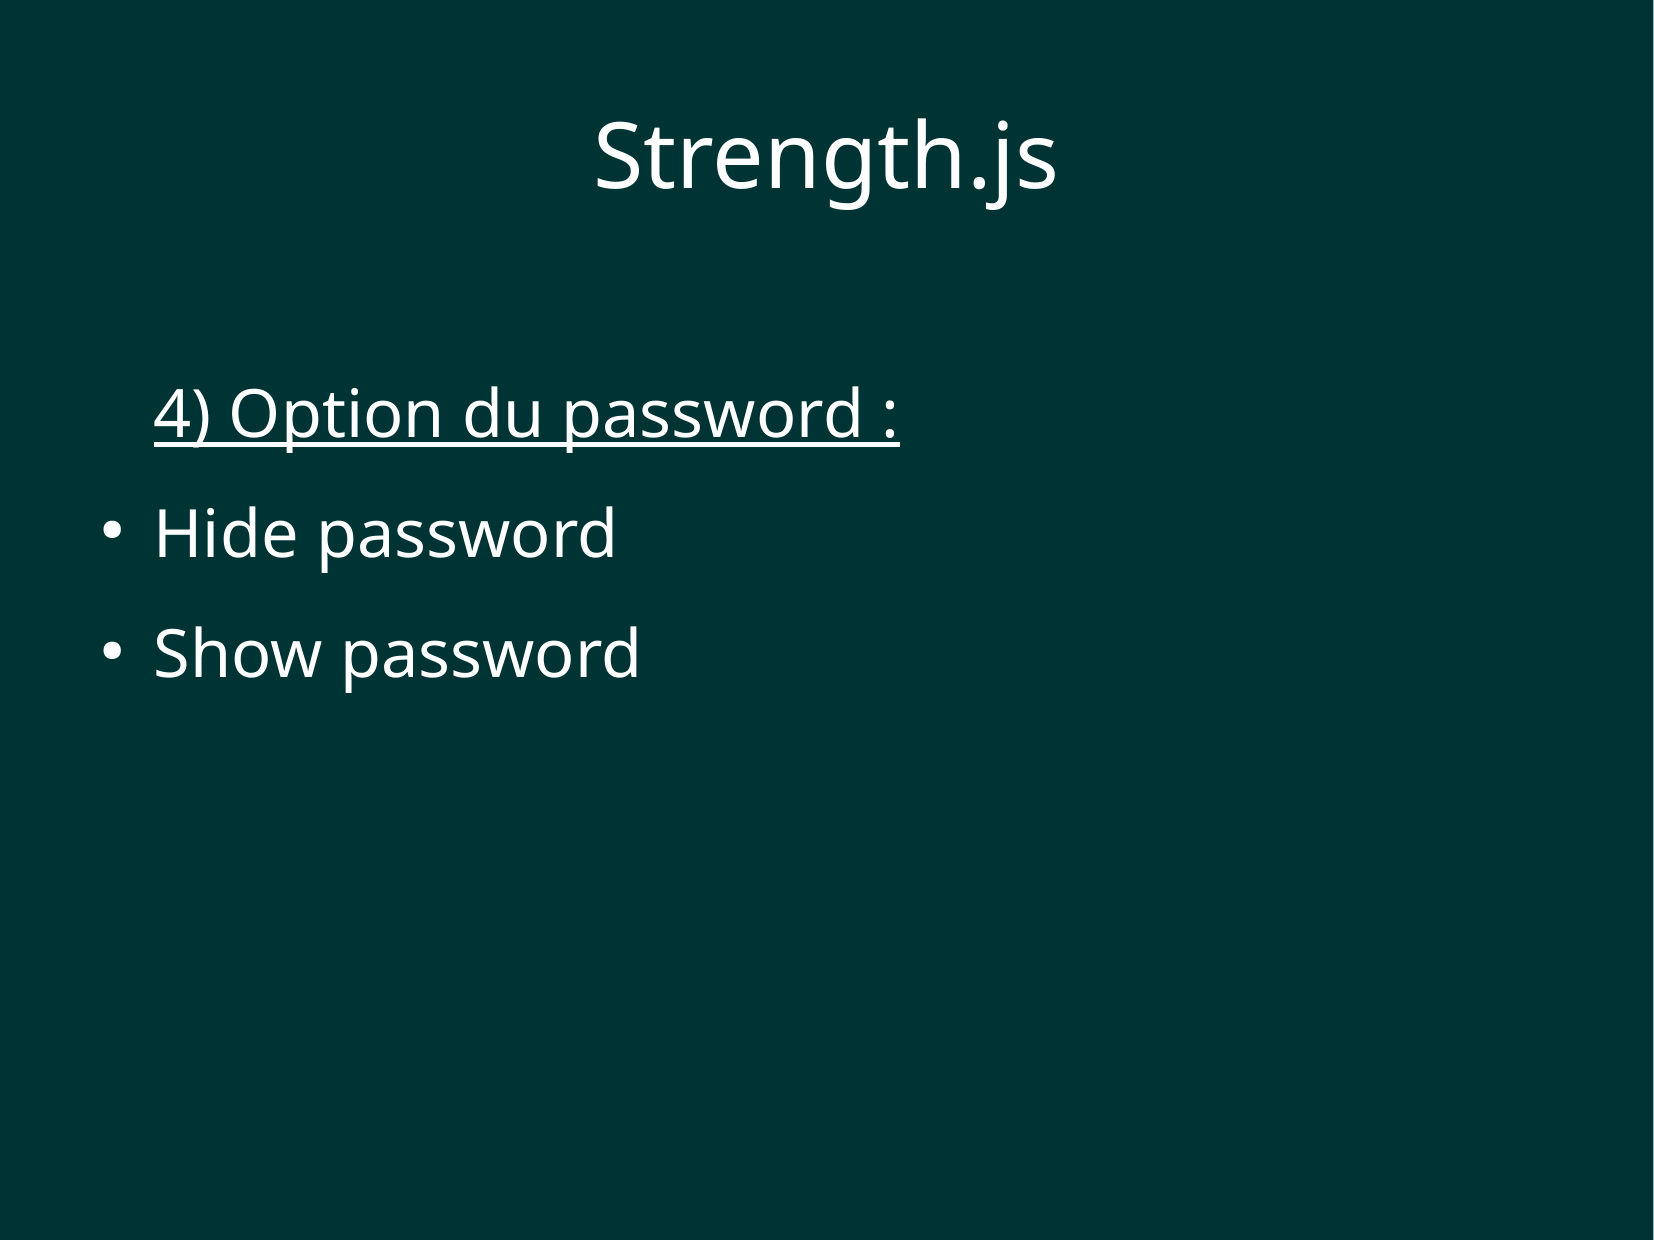

# Strength.js
4) Option du password :
Hide password
Show password